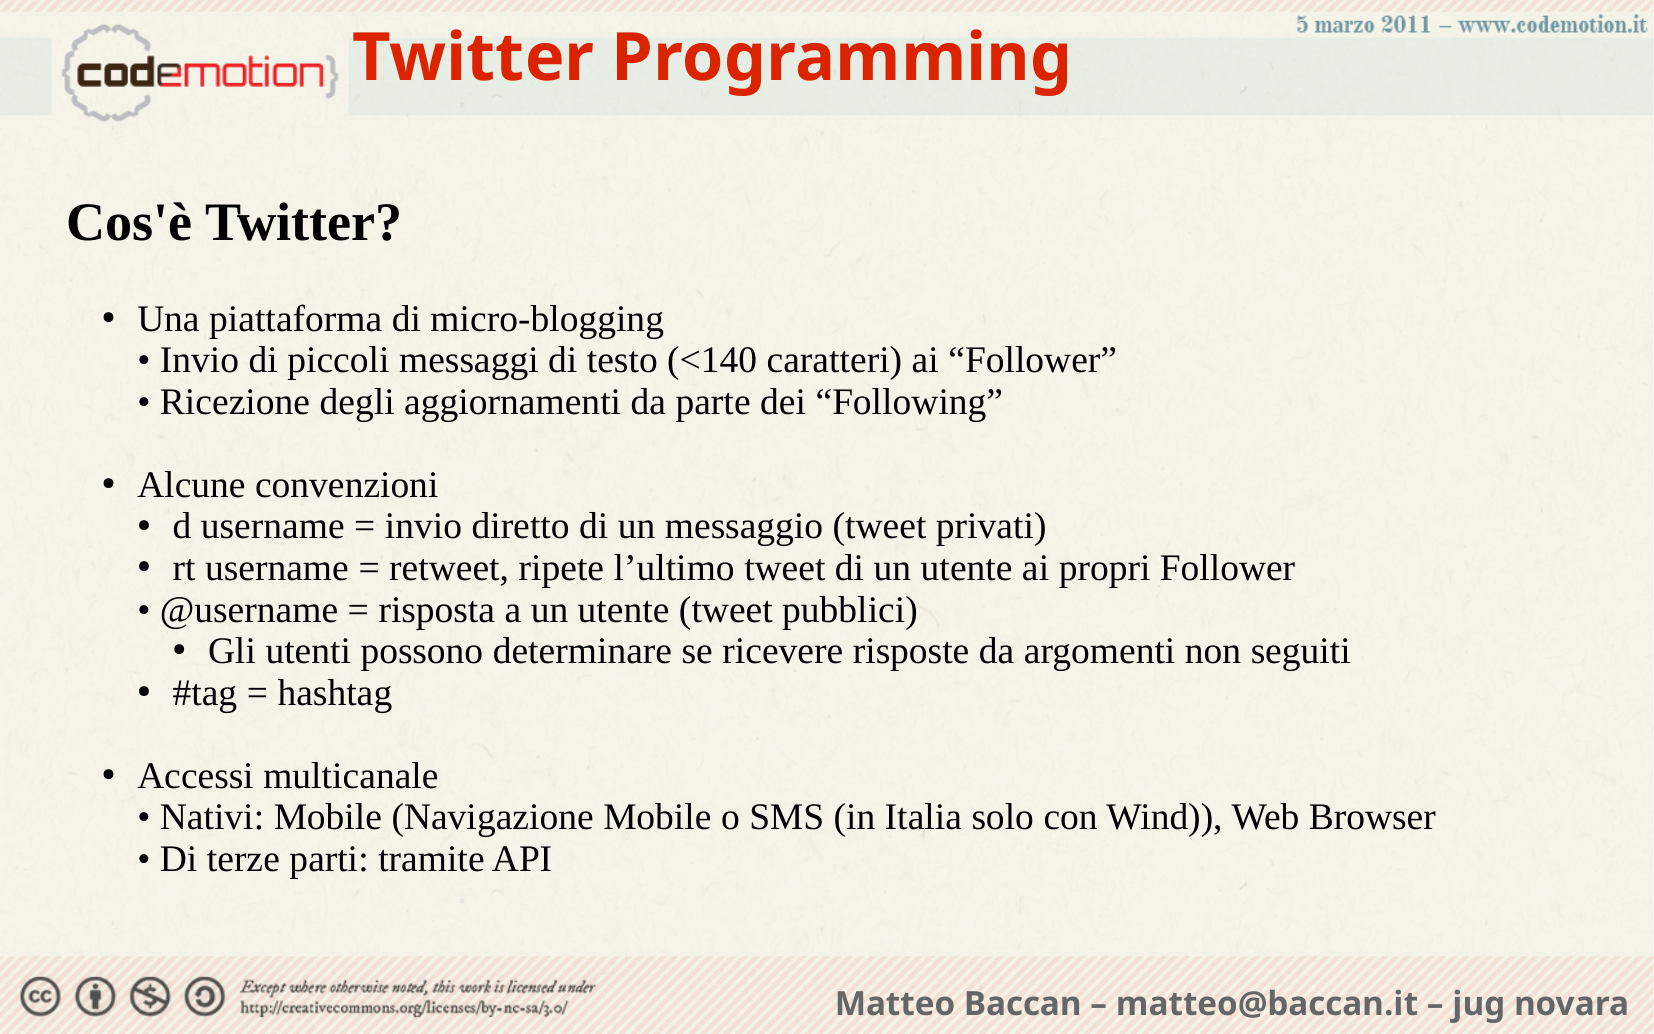

# Twitter Programming
Cos'è Twitter?
Una piattaforma di micro-blogging
• Invio di piccoli messaggi di testo (<140 caratteri) ai “Follower”
• Ricezione degli aggiornamenti da parte dei “Following”
Alcune convenzioni
d username = invio diretto di un messaggio (tweet privati)
rt username = retweet, ripete l’ultimo tweet di un utente ai propri Follower
• @username = risposta a un utente (tweet pubblici)
Gli utenti possono determinare se ricevere risposte da argomenti non seguiti
#tag = hashtag
Accessi multicanale
• Nativi: Mobile (Navigazione Mobile o SMS (in Italia solo con Wind)), Web Browser
• Di terze parti: tramite API
3
Twitter Programming - Matteo Baccan - matteo@baccan.it